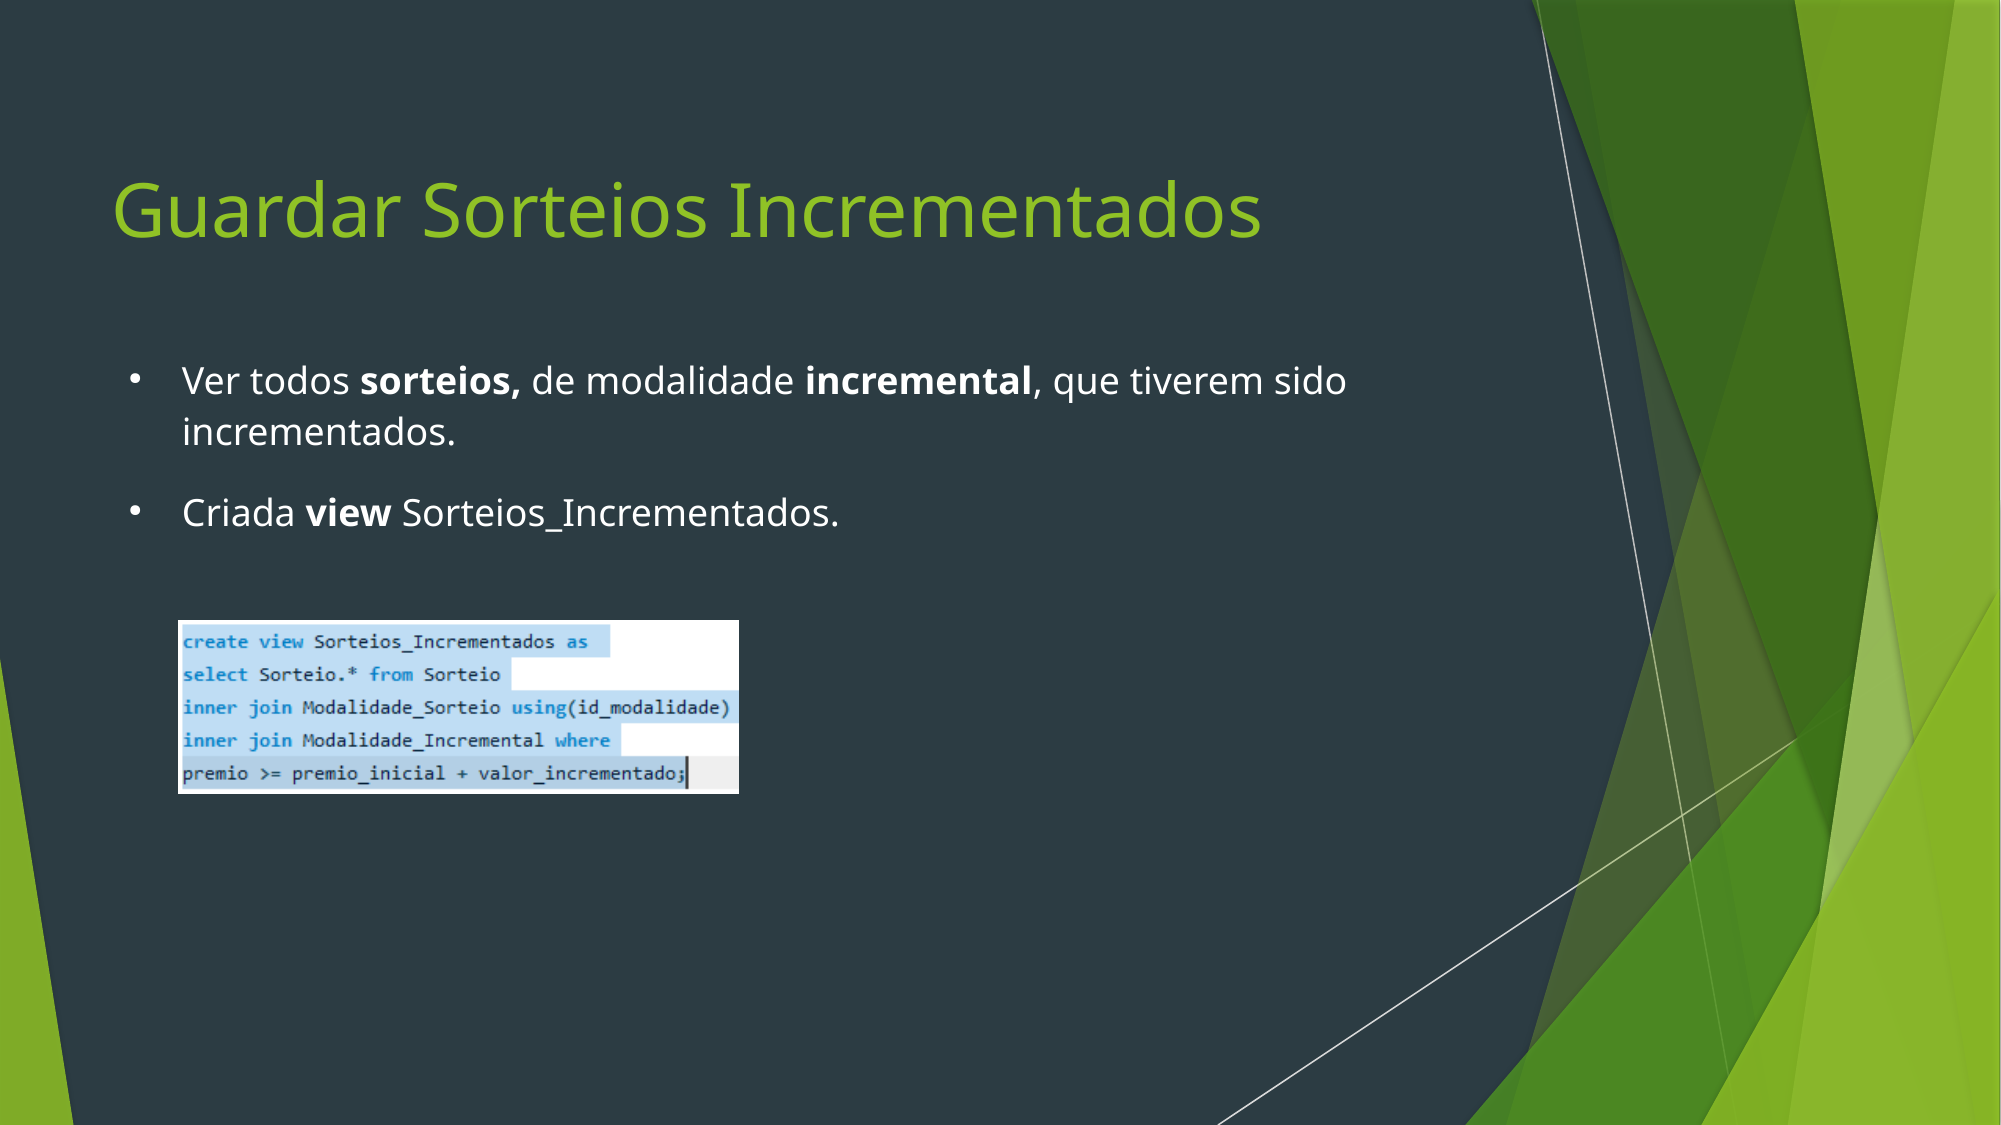

# Guardar Sorteios Incrementados
Ver todos sorteios, de modalidade incremental, que tiverem sido incrementados.
Criada view Sorteios_Incrementados.